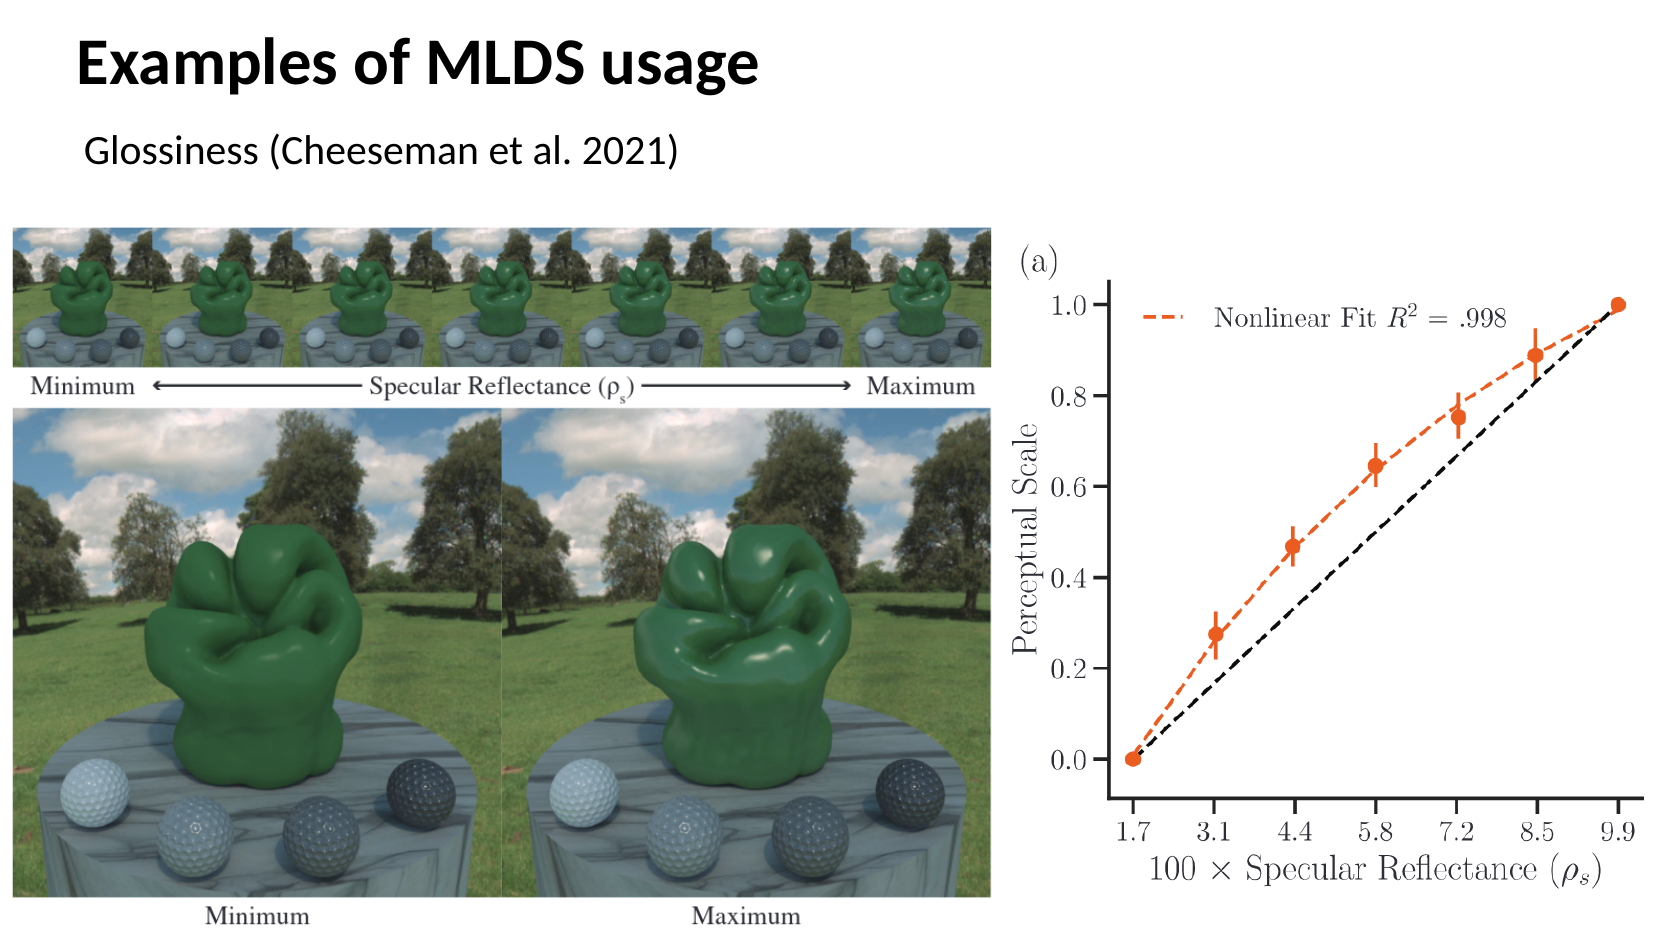

# Examples of MLDS usage
Glossiness (Cheeseman et al. 2021)